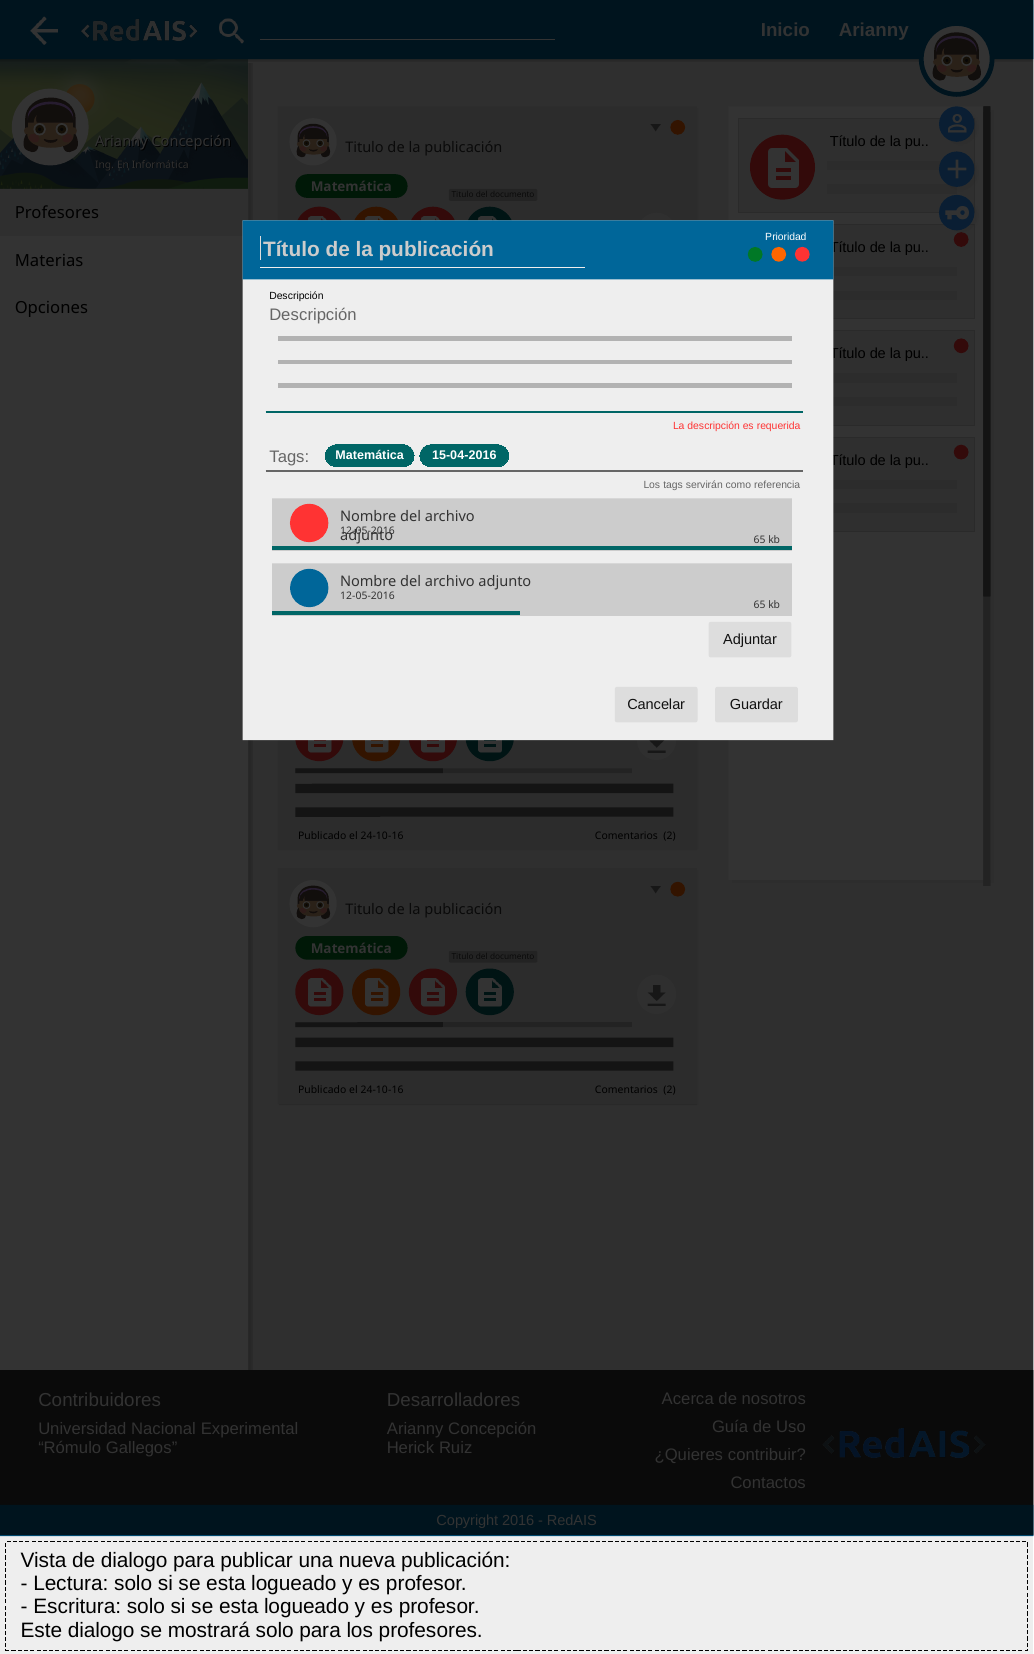

Arianny
Inicio
Titulo de la publicación
Matemática
Titulo del documento
Publicado el 24-10-16
Comentarios (2)
Título de la pu..
Arianny Concepción
Ing. En Informática
Profesores
 Título de la publicación
Prioridad
Descripción
Descripción
La descripción es requerida
Tags:
Matemática
15-04-2016
Los tags servirán como referencia
Nombre del archivo adjunto
12-05-2016
65 kb
Nombre del archivo adjunto
12-05-2016
65 kb
Adjuntar
Guardar
Cancelar
Título de la pu..
Materias
Opciones
Título de la pu..
Titulo de la publicación
Matemática
Titulo del documento
Publicado el 24-10-16
Comentarios (2)
Titulo de la publicación
Matemática
Titulo del documento
Publicado el 24-10-16
Comentarios (2)
Título de la pu..
Titulo de la publicación
Matemática
Titulo del documento
Publicado el 24-10-16
Comentarios (2)
Titulo de la publicación
Matemática
Titulo del documento
Publicado el 24-10-16
Comentarios (2)
Contribuidores
Universidad Nacional Experimental “Rómulo Gallegos”
Desarrolladores
Arianny Concepción
Herick Ruiz
Acerca de nosotros
Guía de Uso
¿Quieres contribuir?
Contactos
Copyright 2016 - RedAIS
Vista de dialogo para publicar una nueva publicación:
- Lectura: solo si se esta logueado y es profesor.
- Escritura: solo si se esta logueado y es profesor.
Este dialogo se mostrará solo para los profesores.